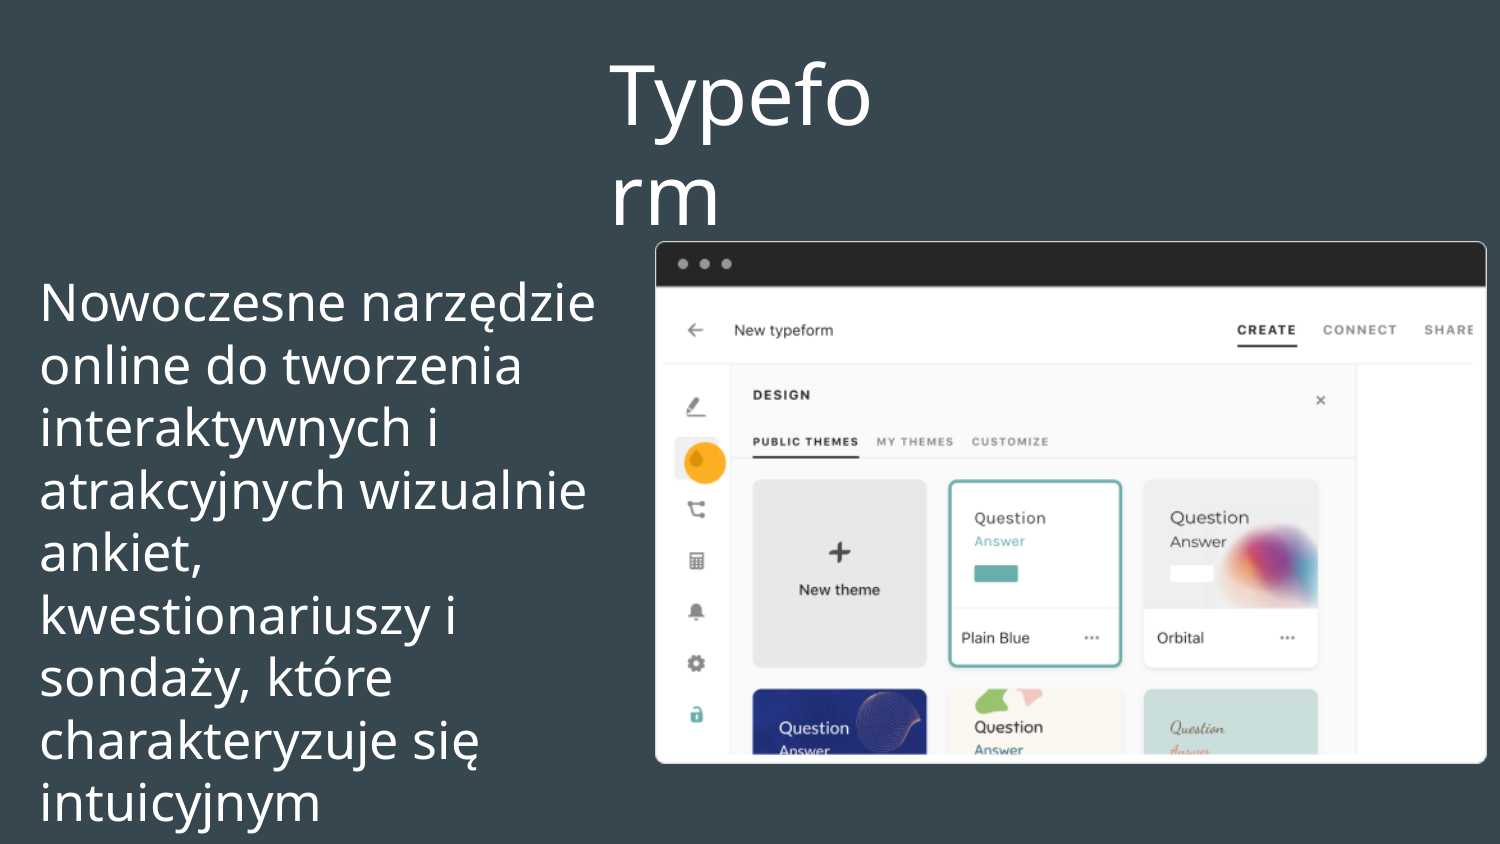

# Typeform
Nowoczesne narzędzie online do tworzenia interaktywnych i atrakcyjnych wizualnie ankiet, kwestionariuszy i sondaży, które charakteryzuje się intuicyjnym interfejsem i dużą elastycznością ustawień.